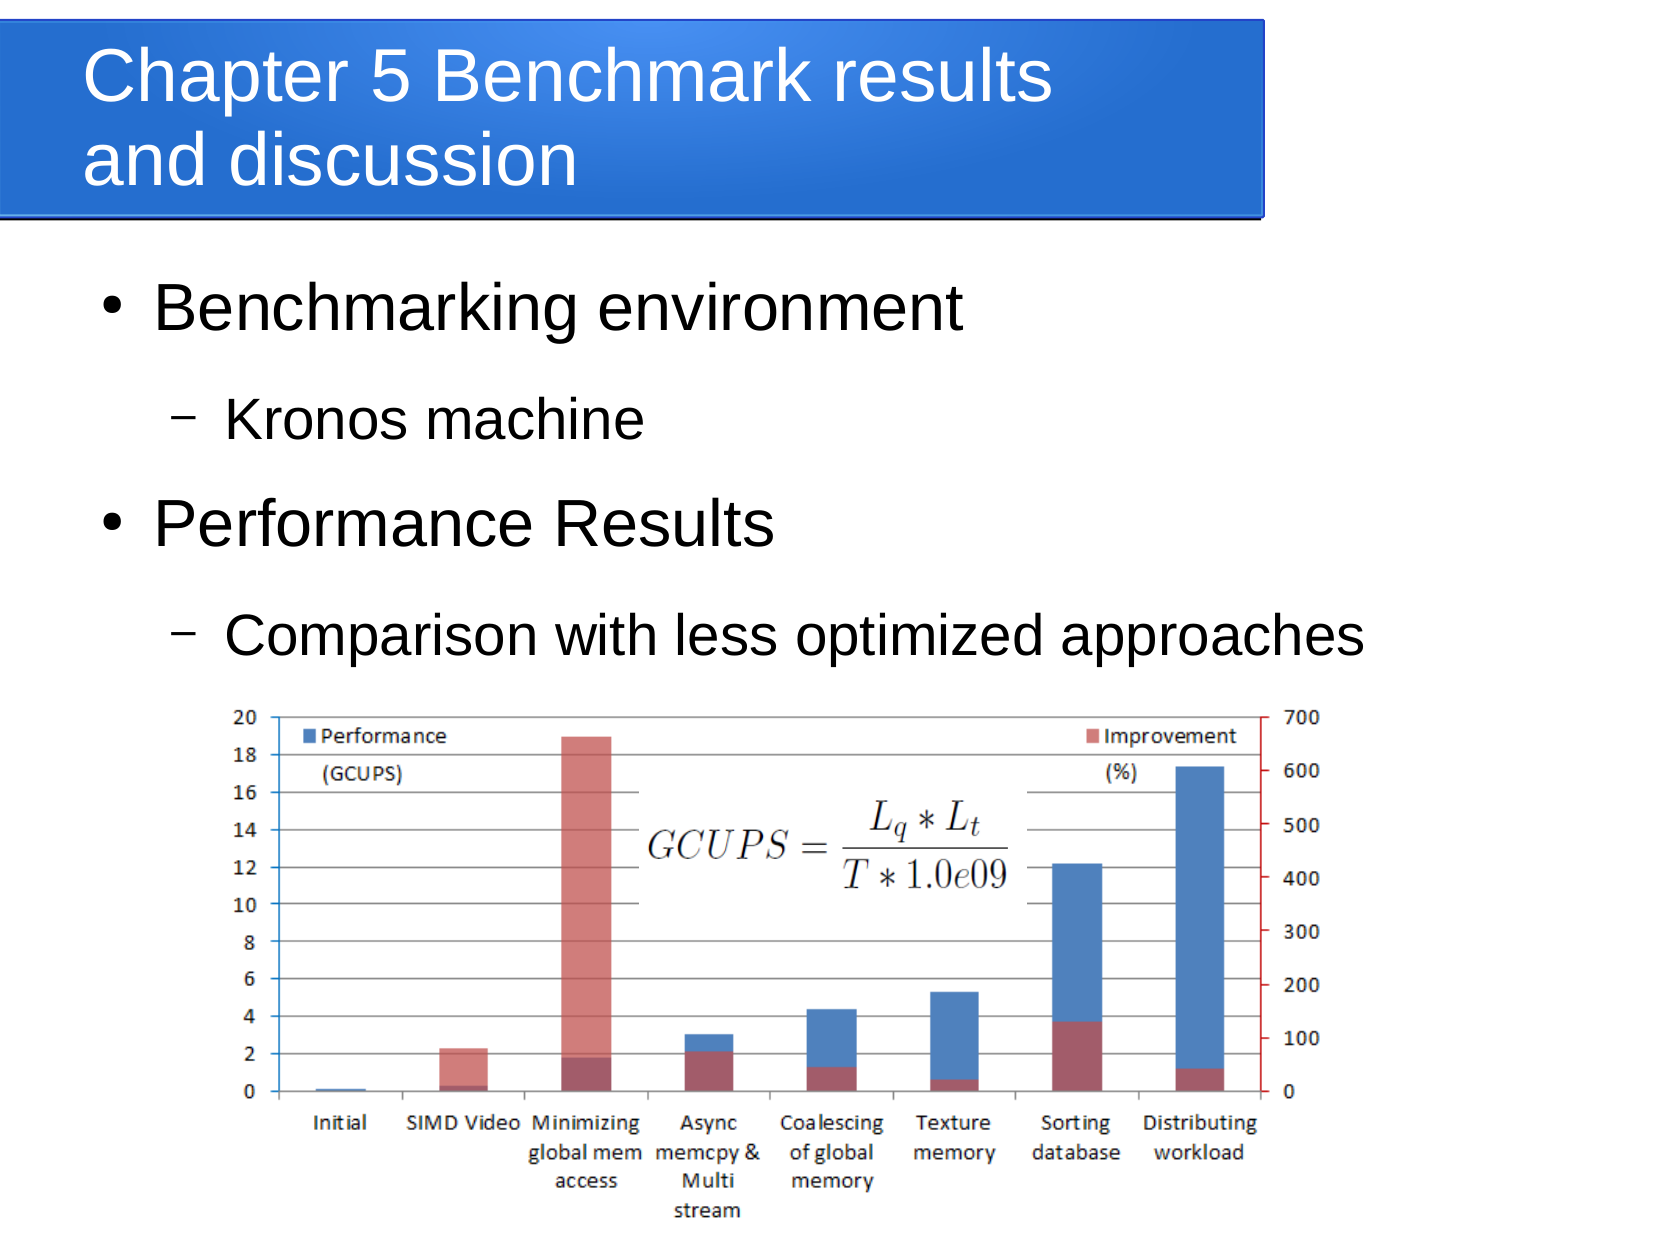

# Chapter 5 Benchmark results and discussion
Benchmarking environment
Kronos machine
Performance Results
Comparison with less optimized approaches